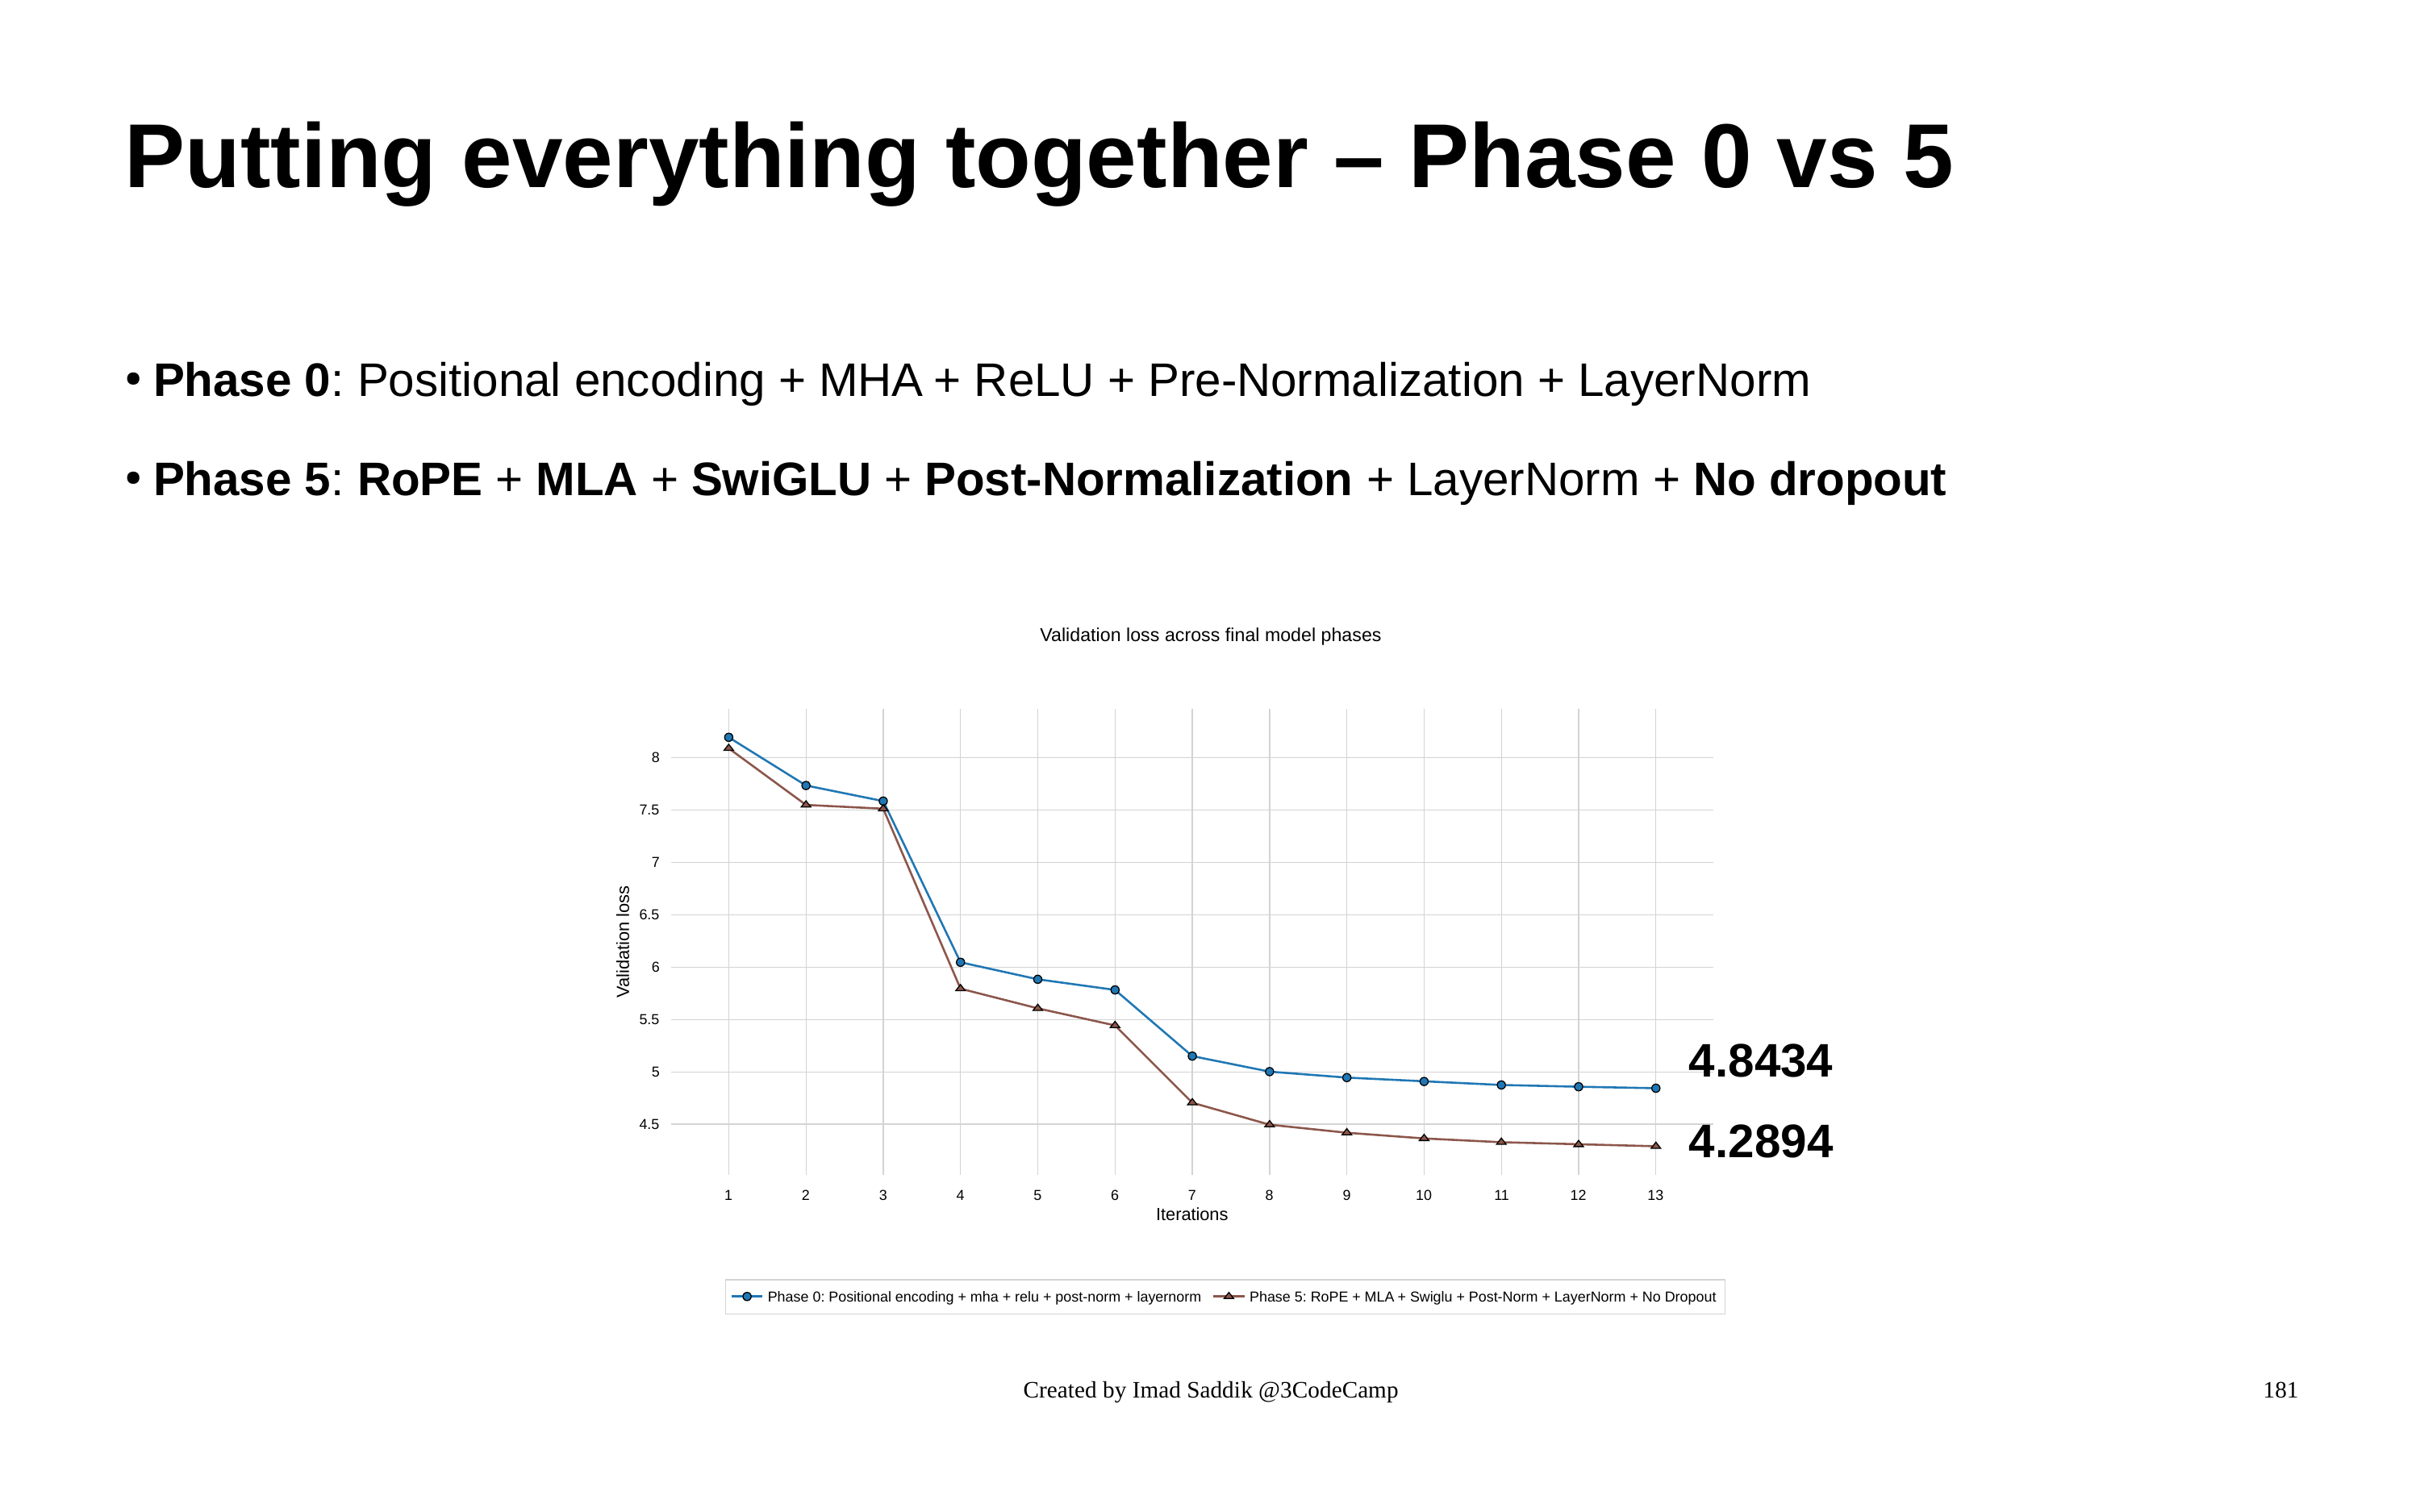

Putting everything together – Phase 0 vs 5
Phase 0: Positional encoding + MHA + ReLU + Pre-Normalization + LayerNorm
Phase 5: RoPE + MLA + SwiGLU + Post-Normalization + LayerNorm + No dropout
4.8434
4.2894
Created by Imad Saddik @3CodeCamp
181